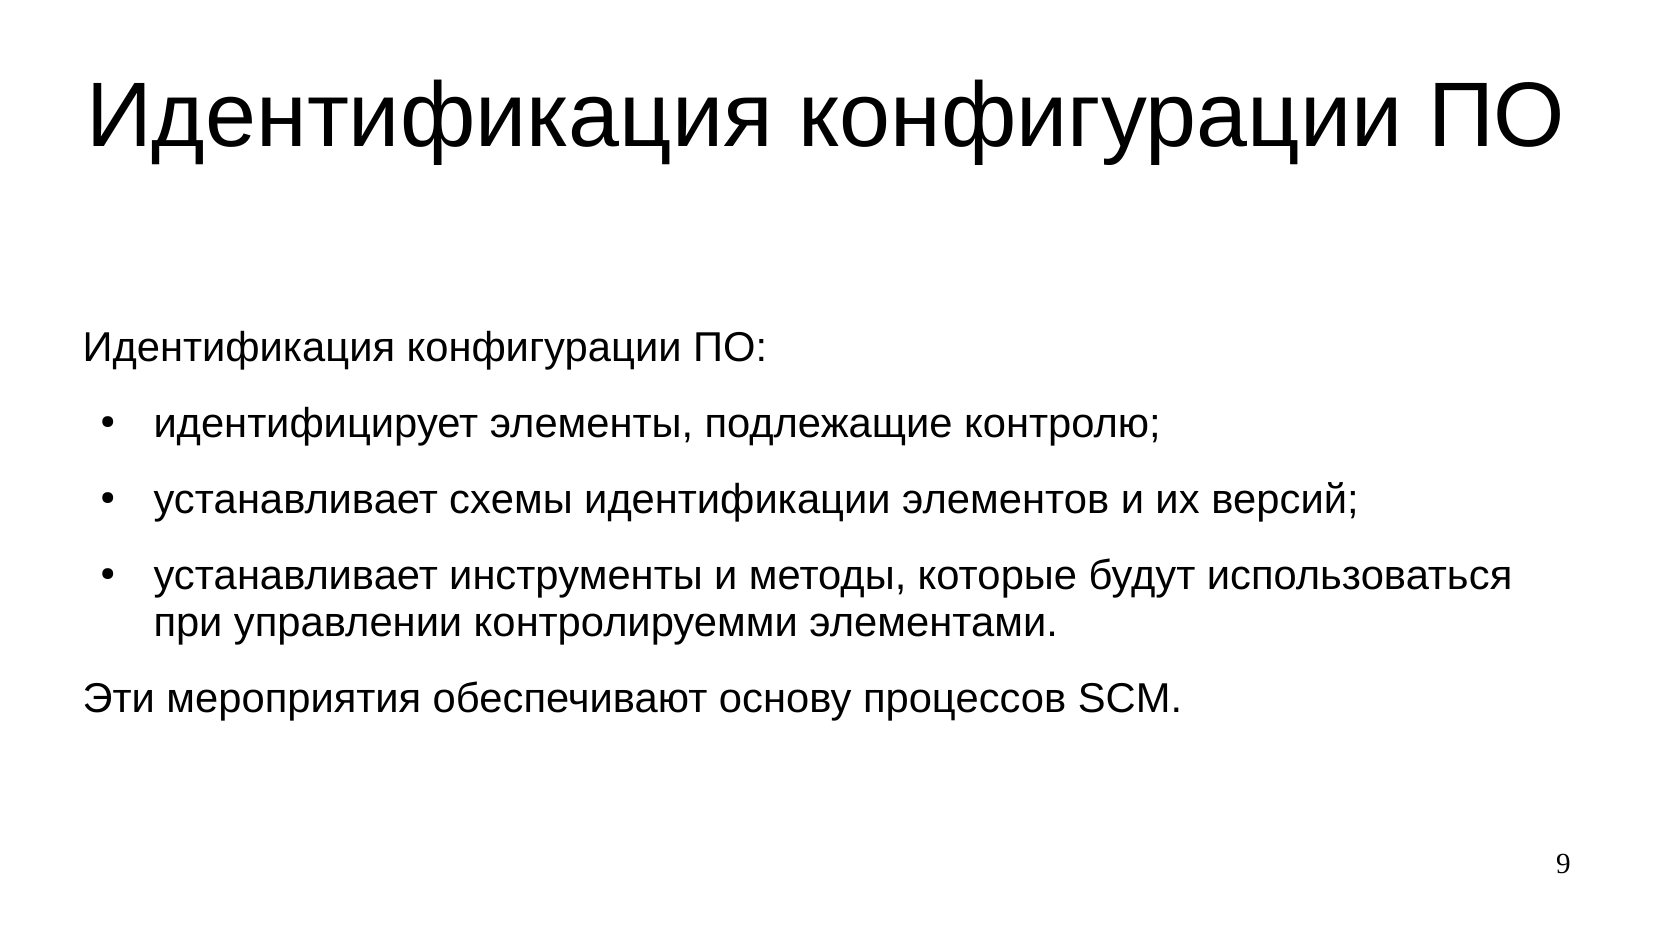

# Идентификация конфигурации ПО
Идентификация конфигурации ПО:
идентифицирует элементы, подлежащие контролю;
устанавливает схемы идентификации элементов и их версий;
устанавливает инструменты и методы, которые будут использоваться при управлении контролируемми элементами.
Эти мероприятия обеспечивают основу процессов SCM.
9